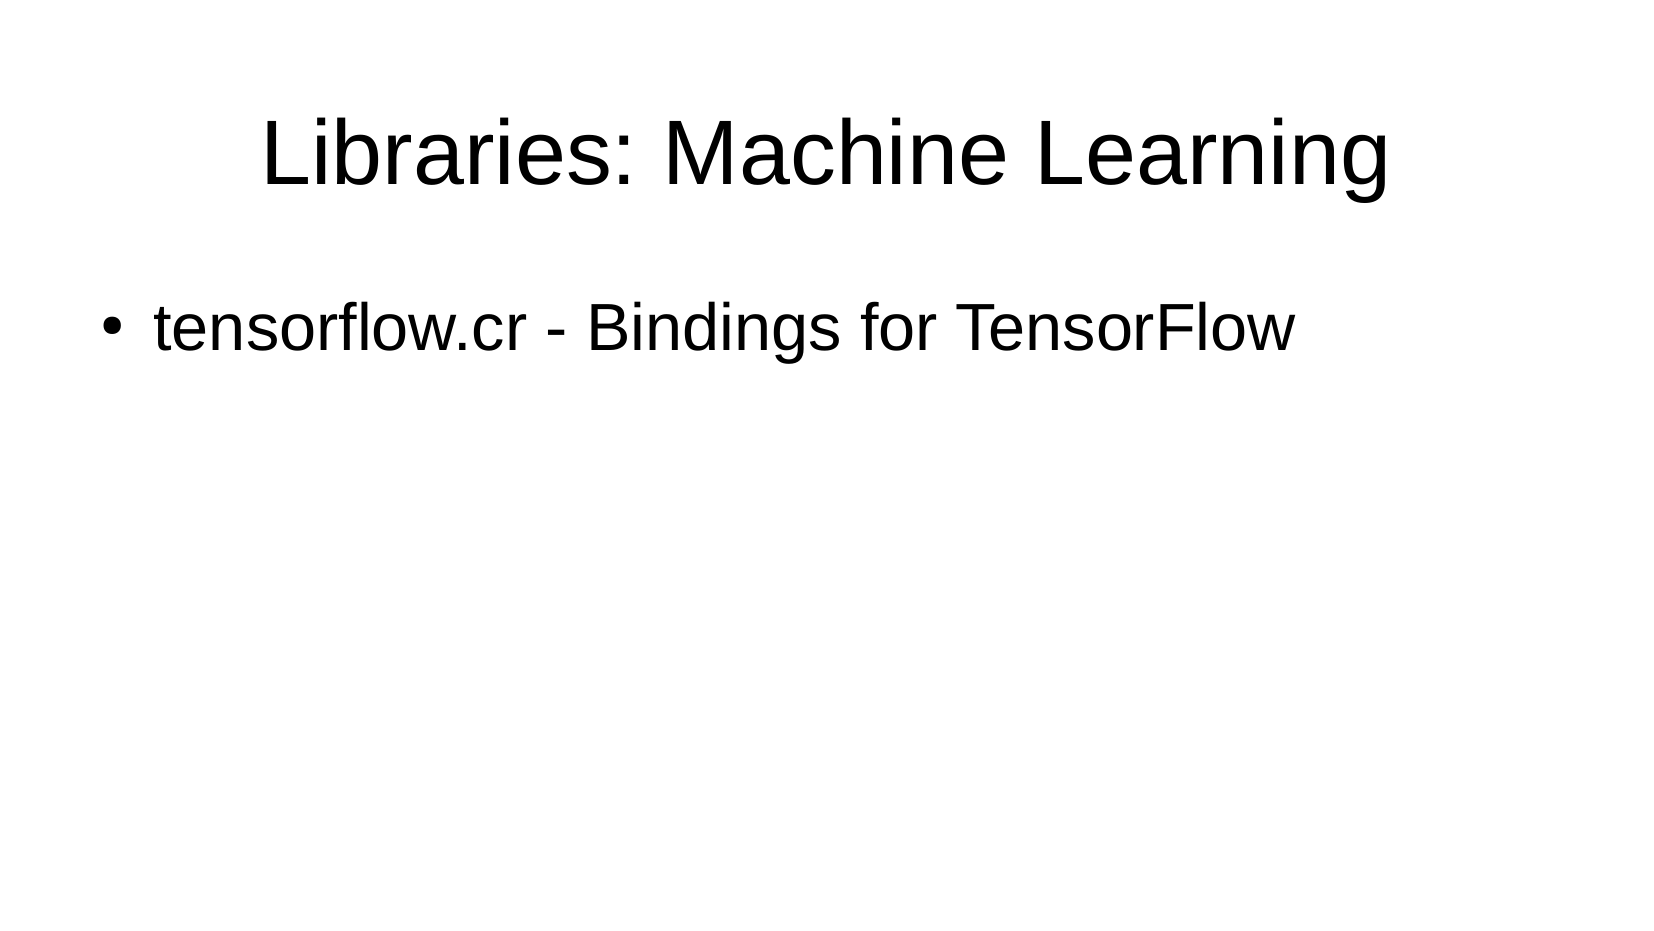

# Libraries: Machine Learning
tensorflow.cr - Bindings for TensorFlow